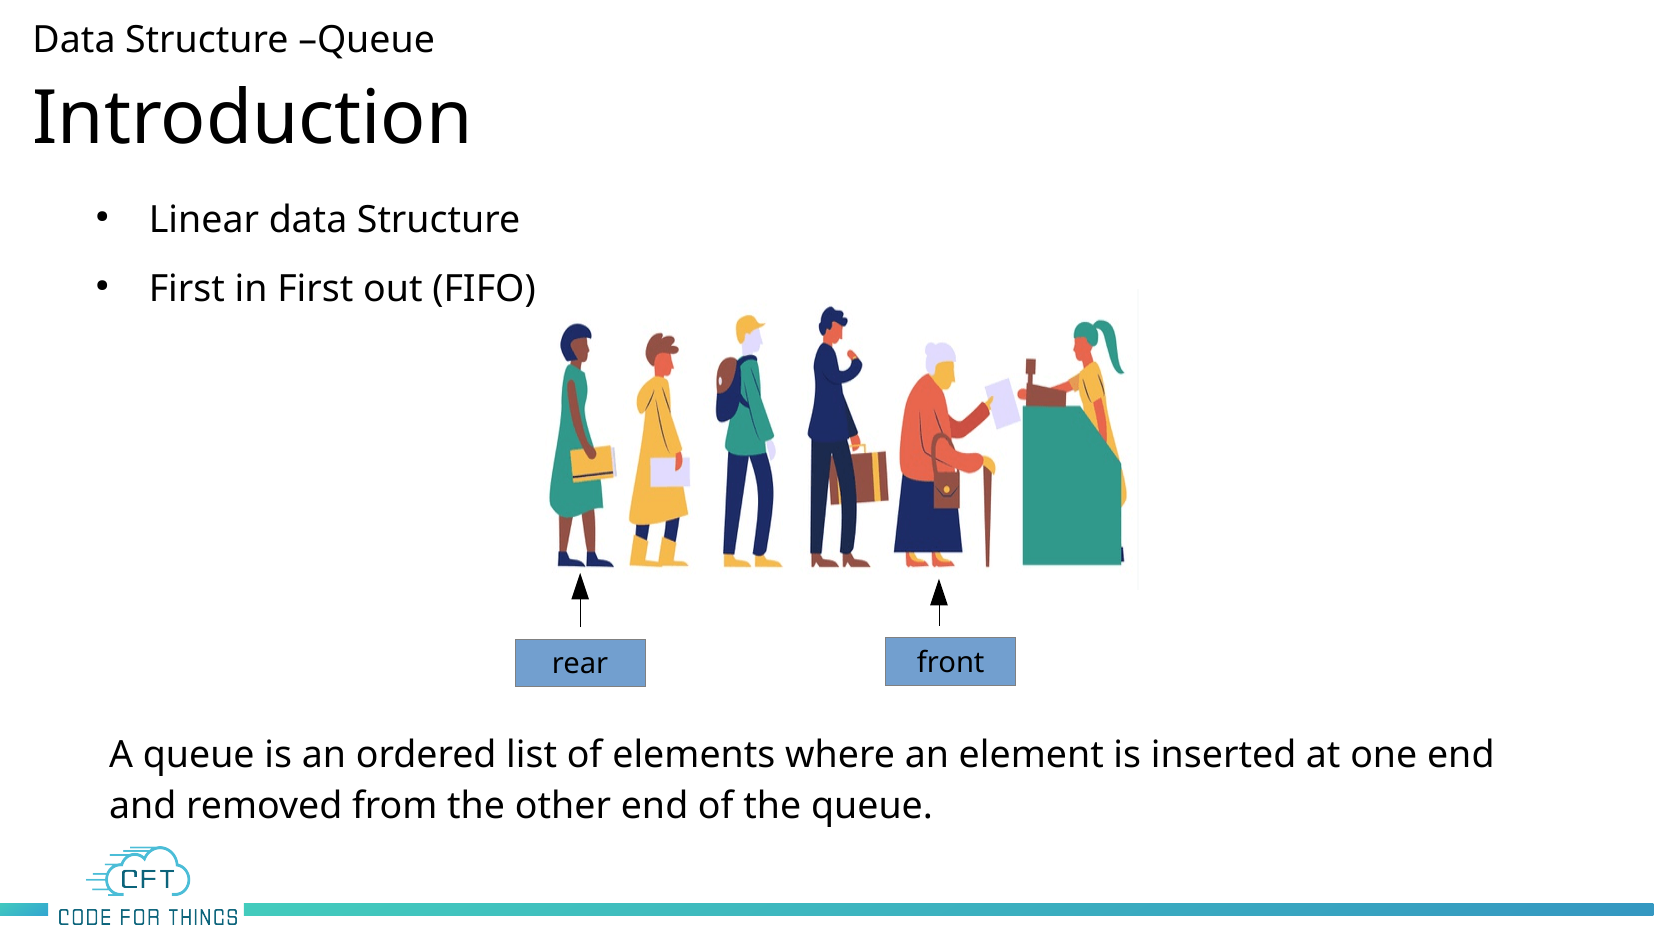

# Data Structure –Queue Introduction
Linear data Structure
First in First out (FIFO)
front
rear
A queue is an ordered list of elements where an element is inserted at one end and removed from the other end of the queue.